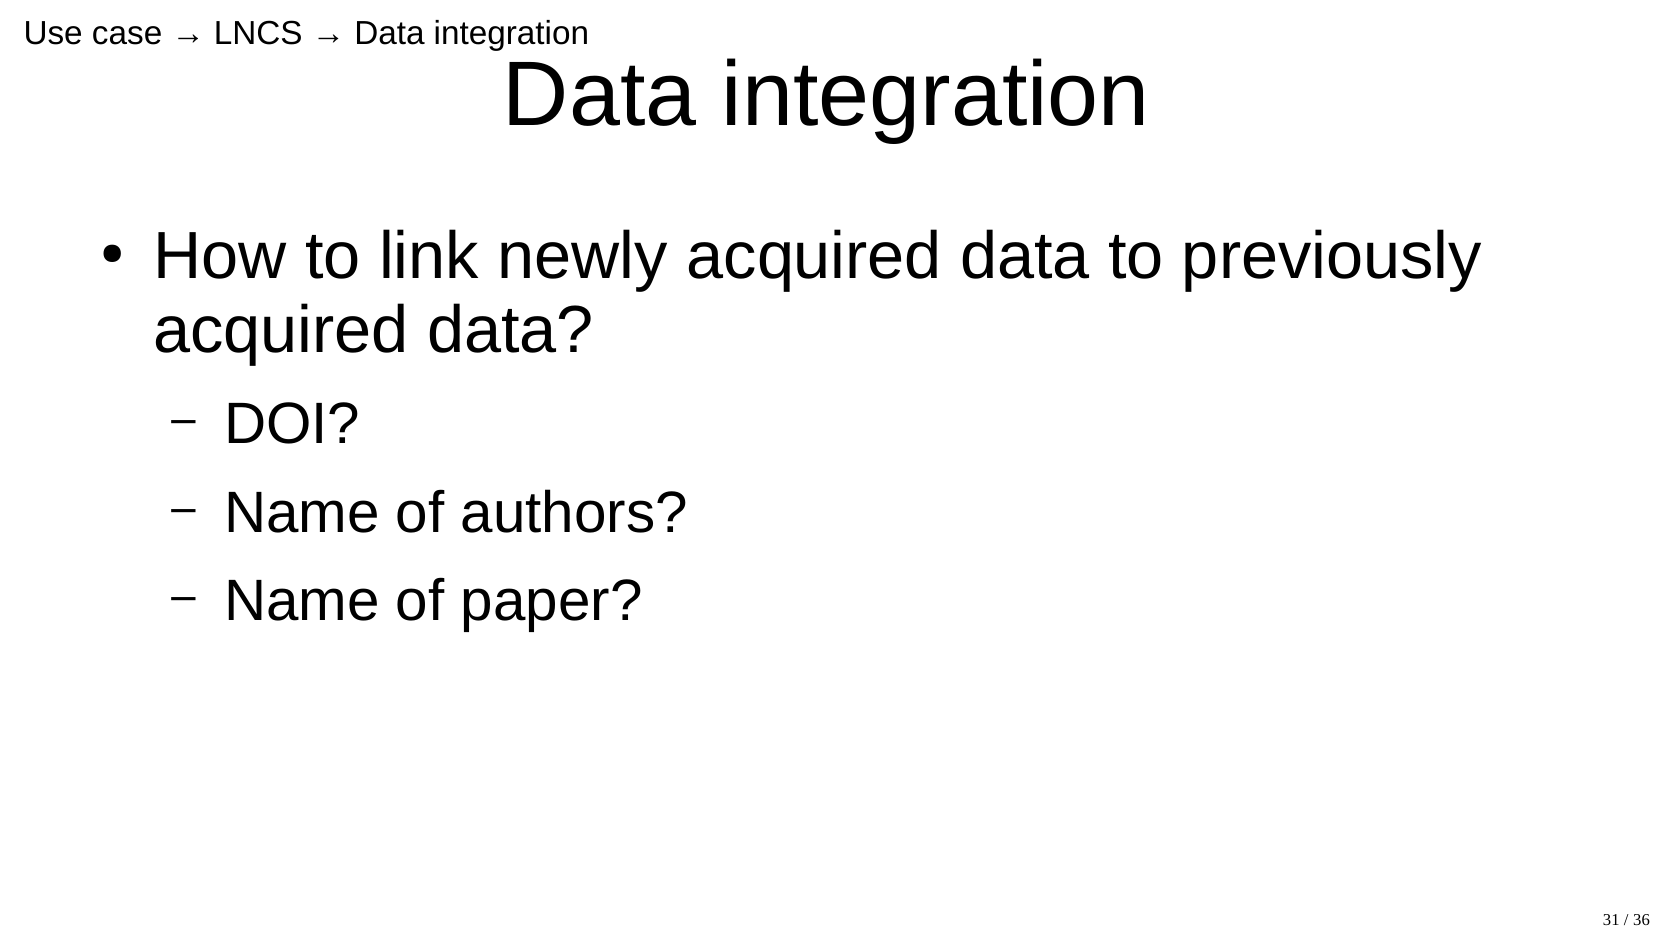

Use case → LNCS → Data integration
# Data integration
How to link newly acquired data to previously acquired data?
DOI?
Name of authors?
Name of paper?
31